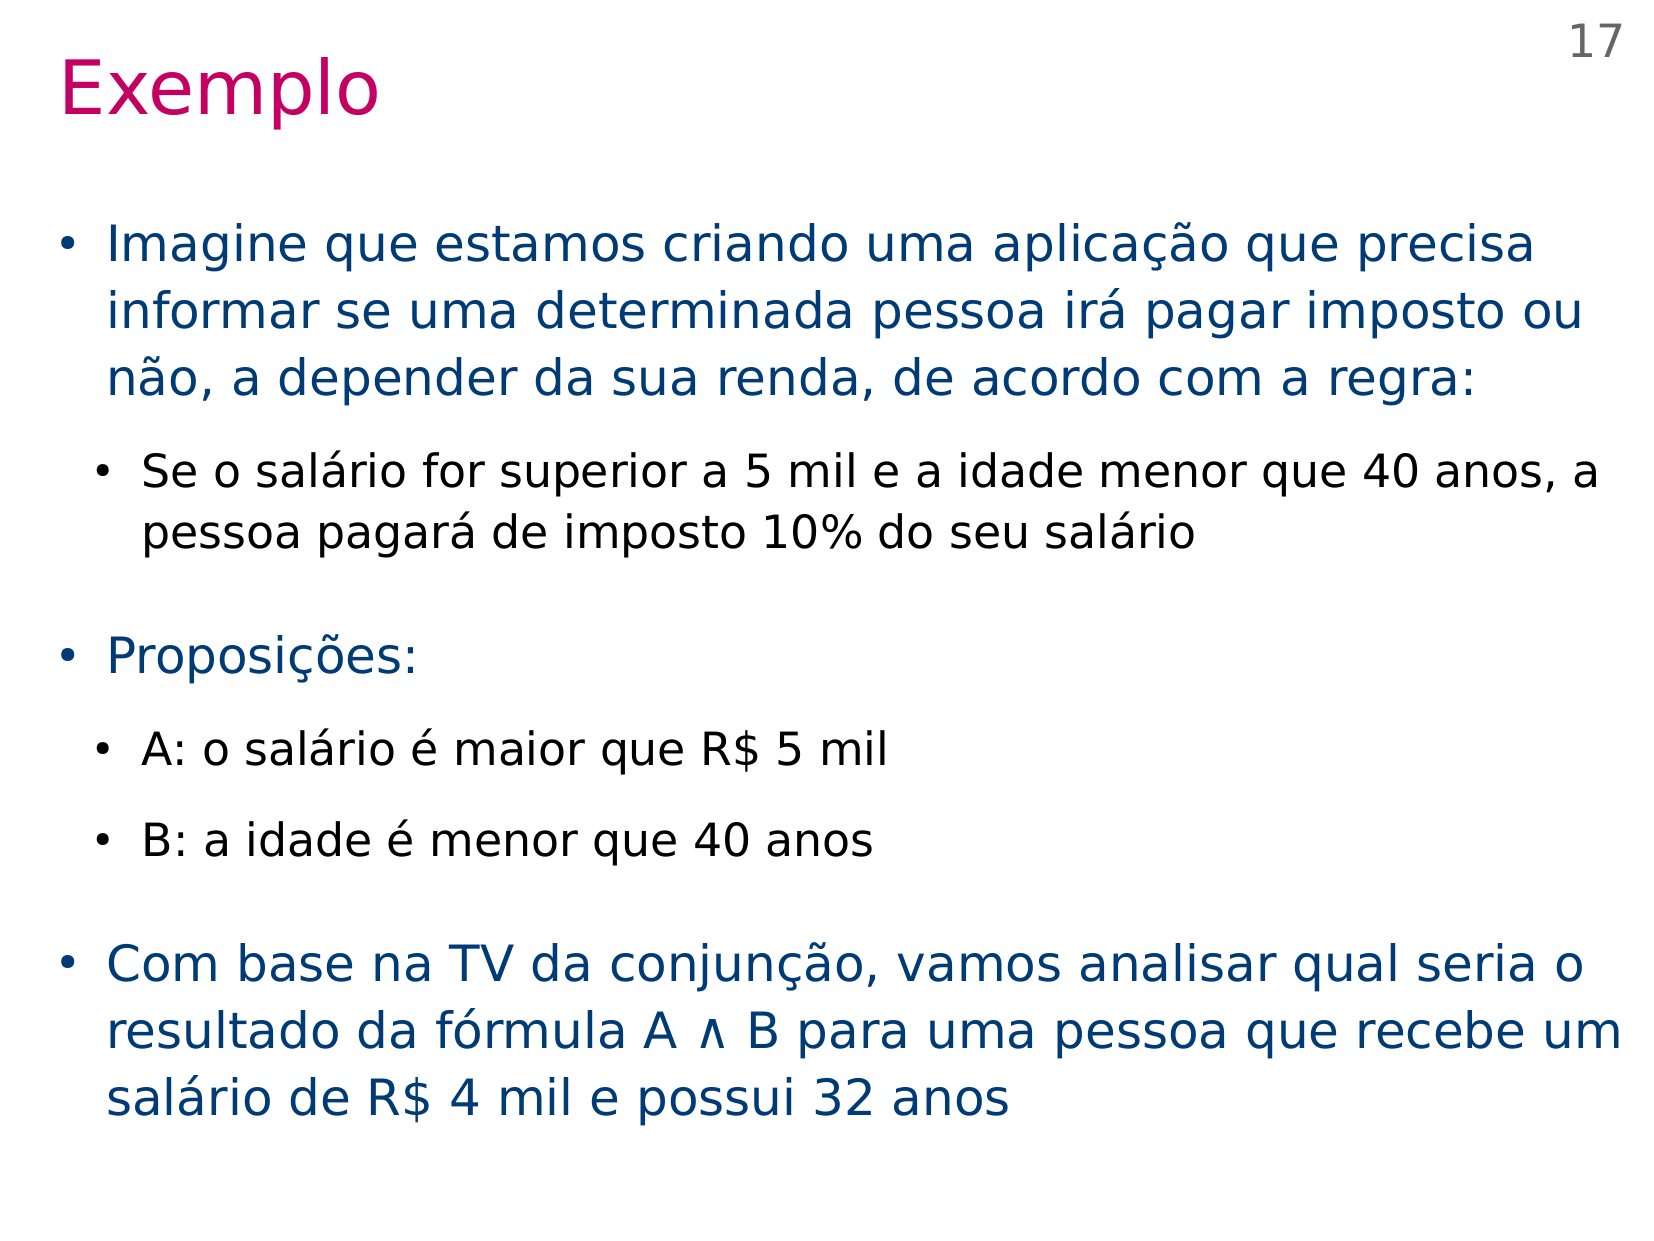

17
# Exemplo
Imagine que estamos criando uma aplicação que precisa informar se uma determinada pessoa irá pagar imposto ou não, a depender da sua renda, de acordo com a regra:
Se o salário for superior a 5 mil e a idade menor que 40 anos, a pessoa pagará de imposto 10% do seu salário
Proposições:
A: o salário é maior que R$ 5 mil
B: a idade é menor que 40 anos
Com base na TV da conjunção, vamos analisar qual seria o resultado da fórmula A ∧ B para uma pessoa que recebe um salário de R$ 4 mil e possui 32 anos